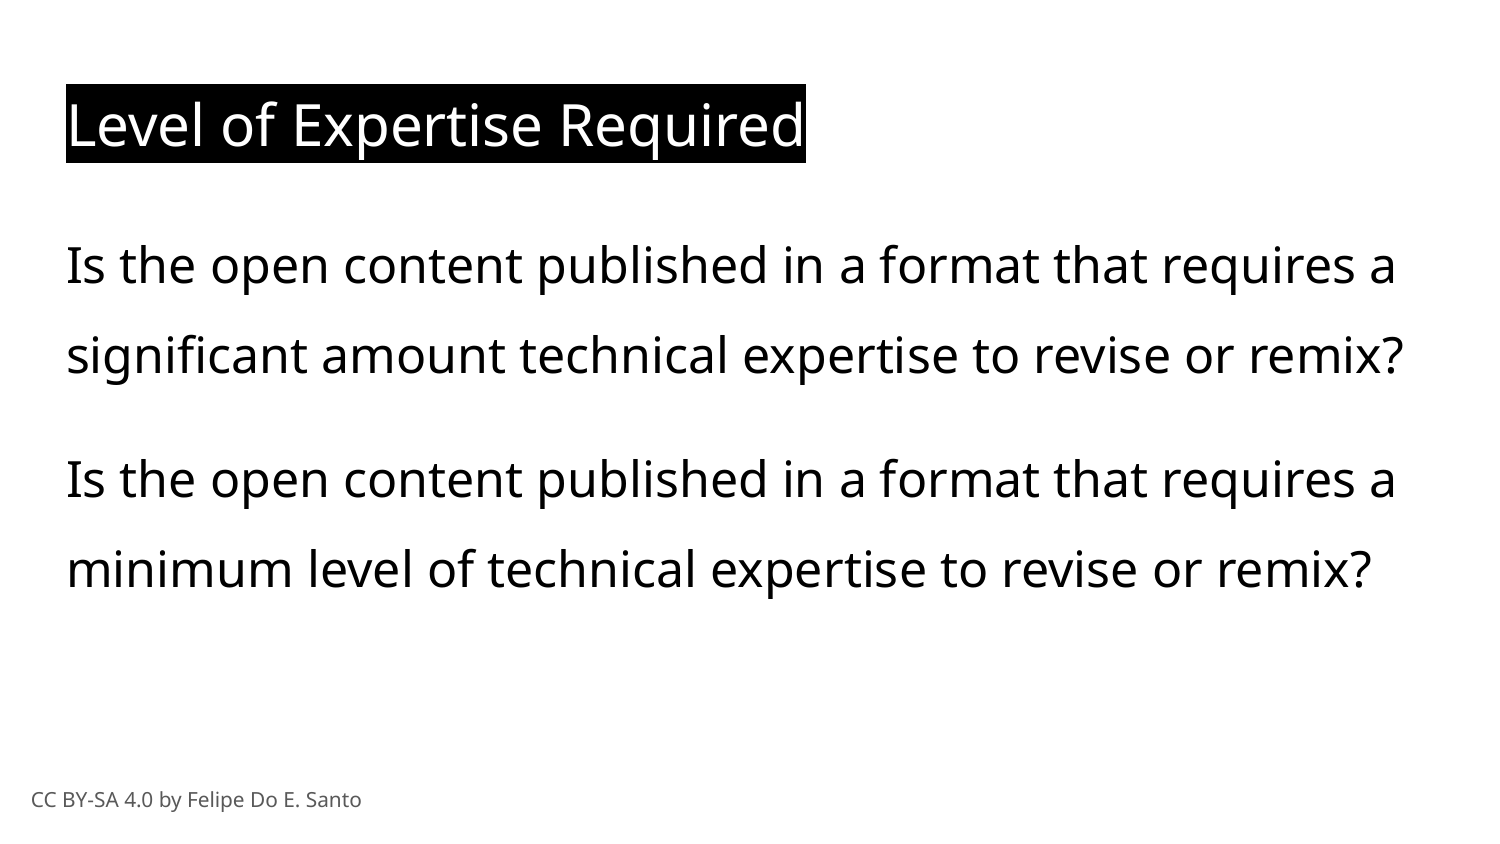

# Level of Expertise Required
Is the open content published in a format that requires a significant amount technical expertise to revise or remix?
Is the open content published in a format that requires a minimum level of technical expertise to revise or remix?
CC BY-SA 4.0 by Felipe Do E. Santo